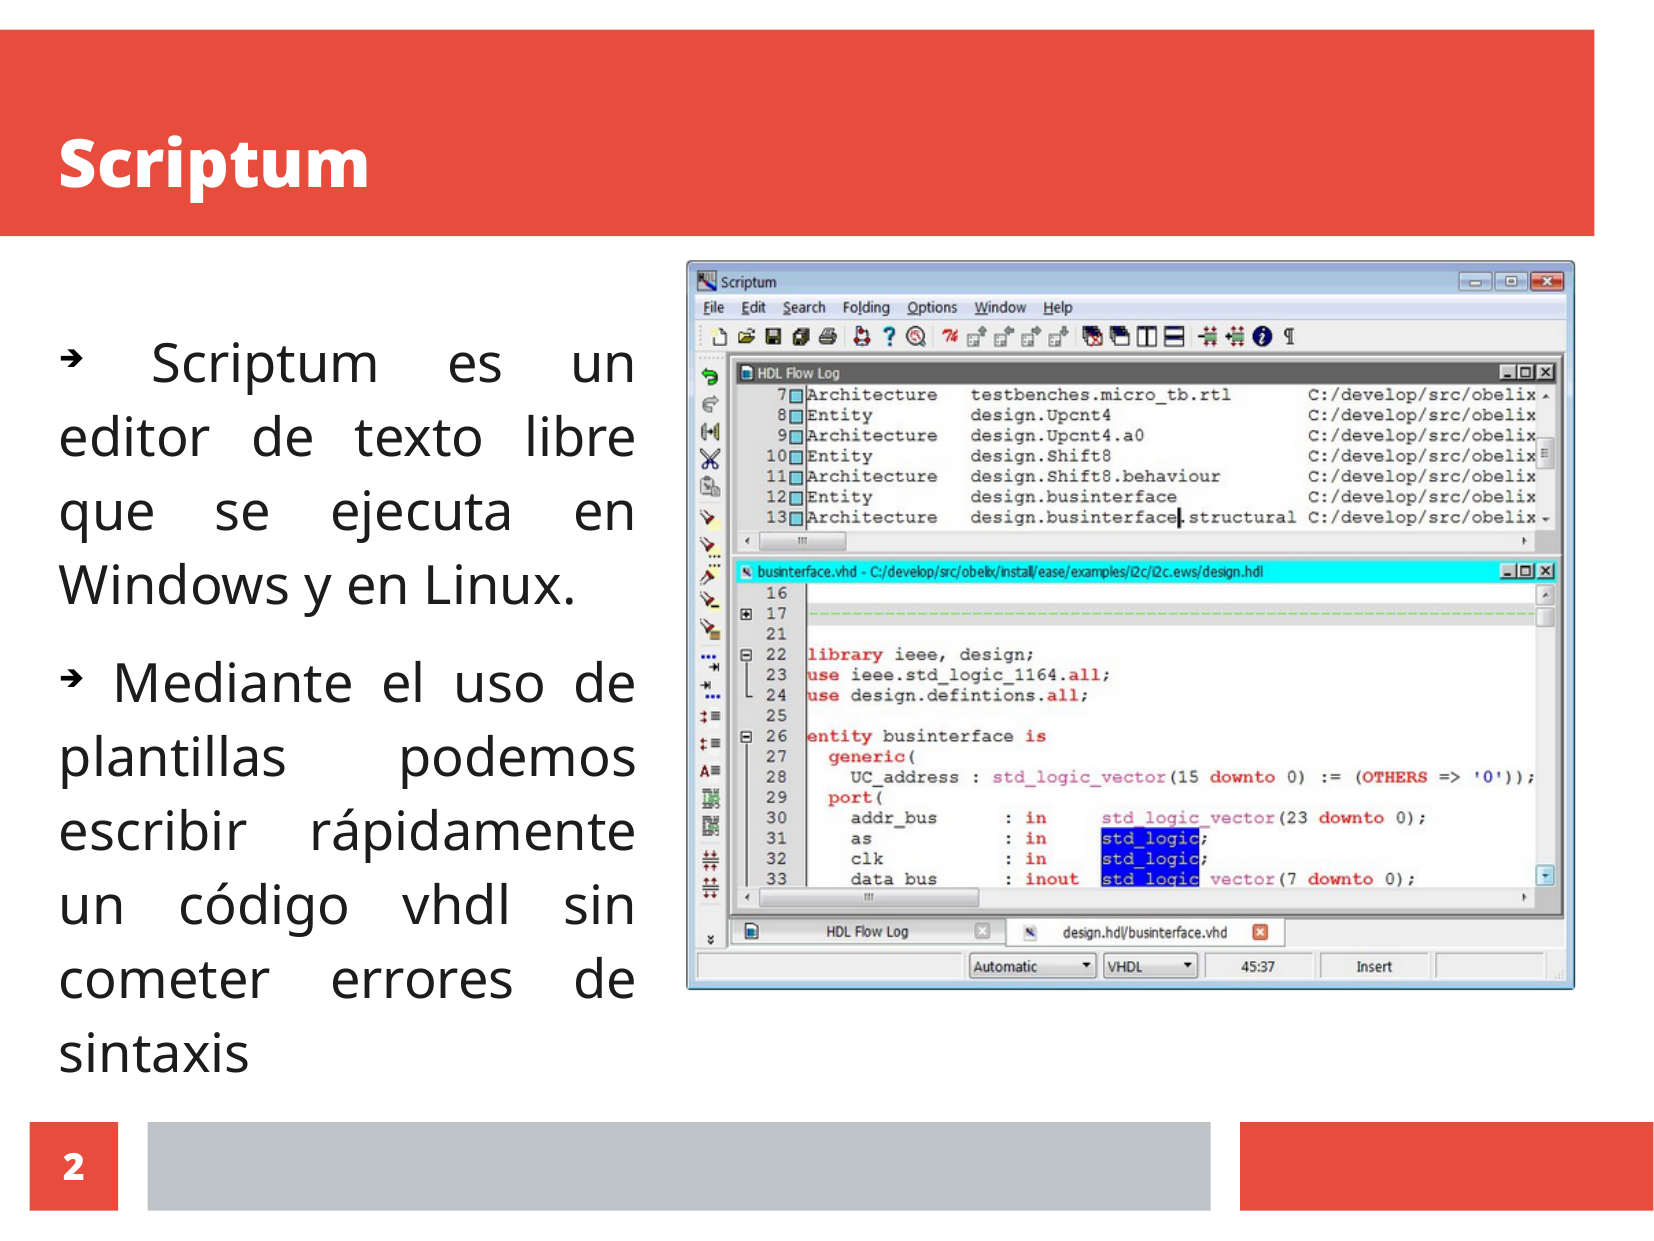

# Scriptum
 Scriptum es un editor de texto libre que se ejecuta en Windows y en Linux.
 Mediante el uso de plantillas podemos escribir rápidamente un código vhdl sin cometer errores de sintaxis
2